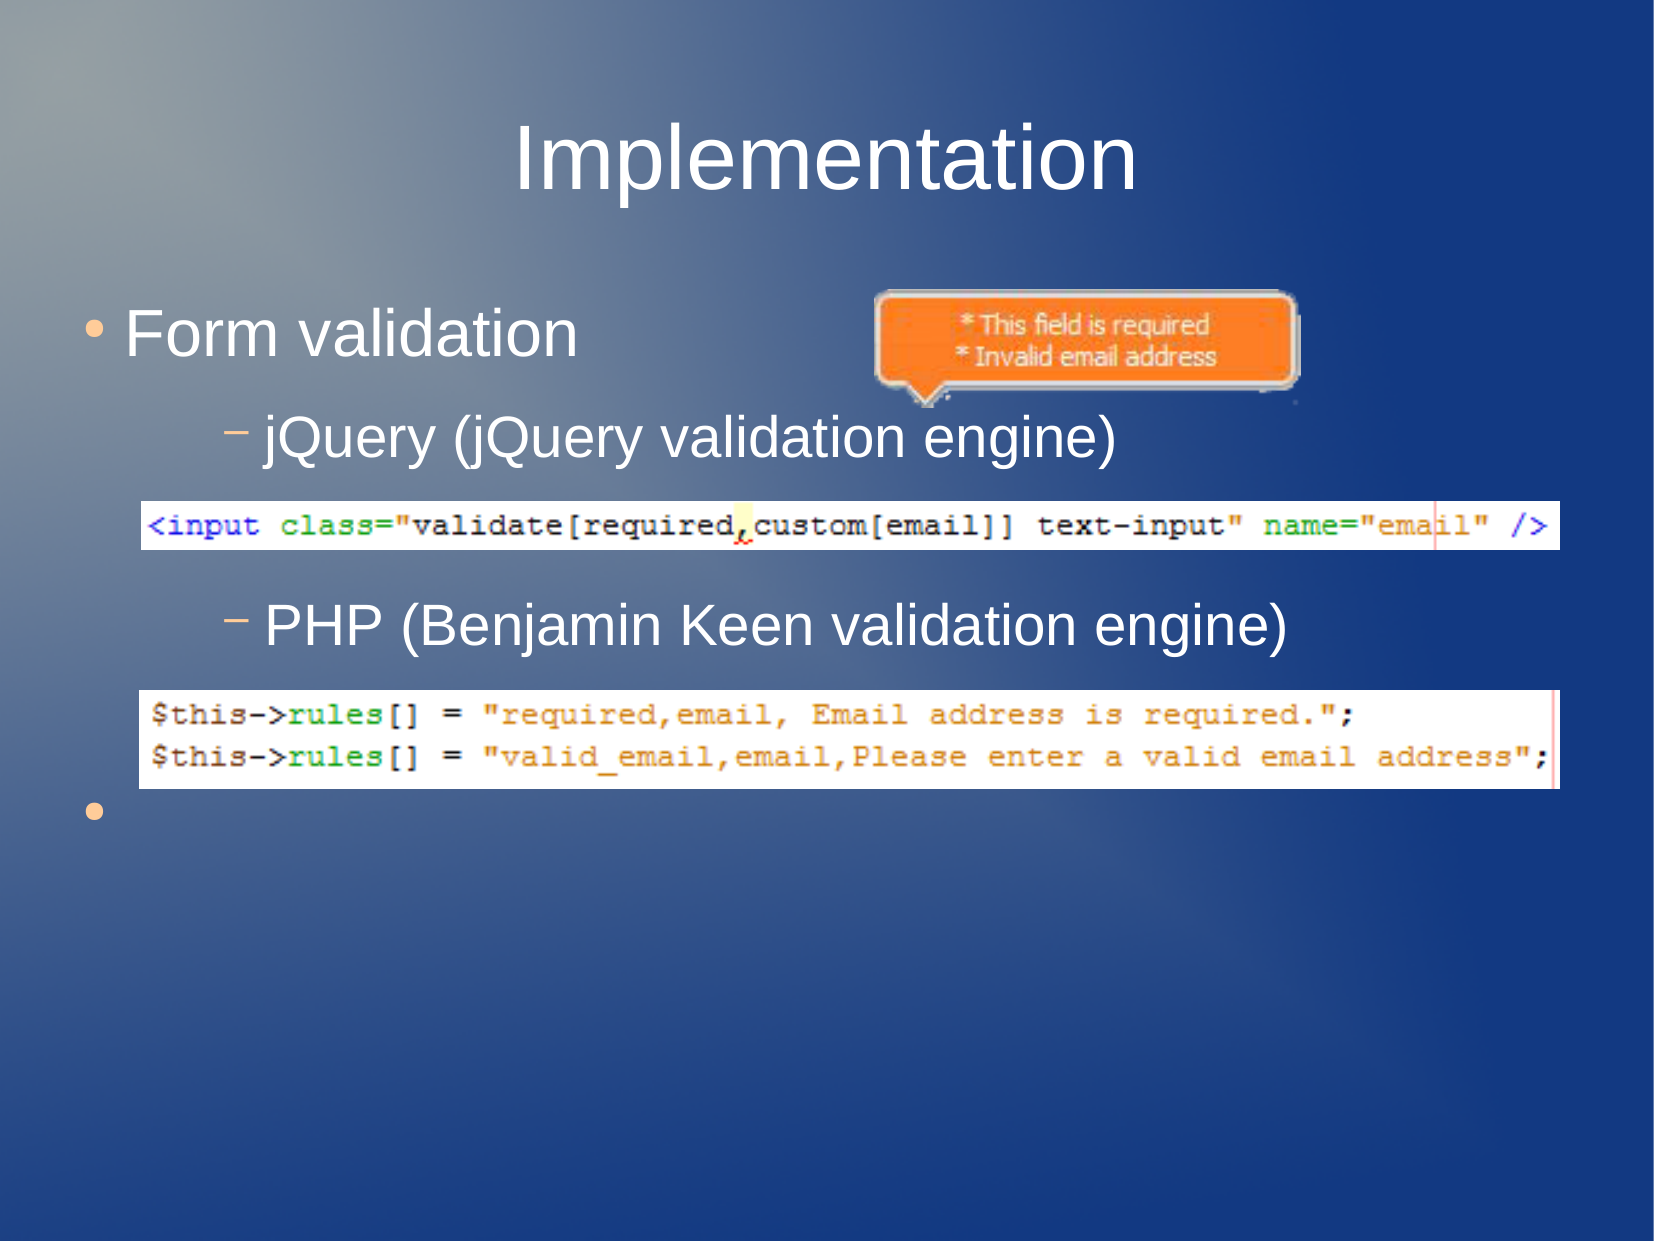

# Implementation
 Form validation
 jQuery (jQuery validation engine)
 PHP (Benjamin Keen validation engine)